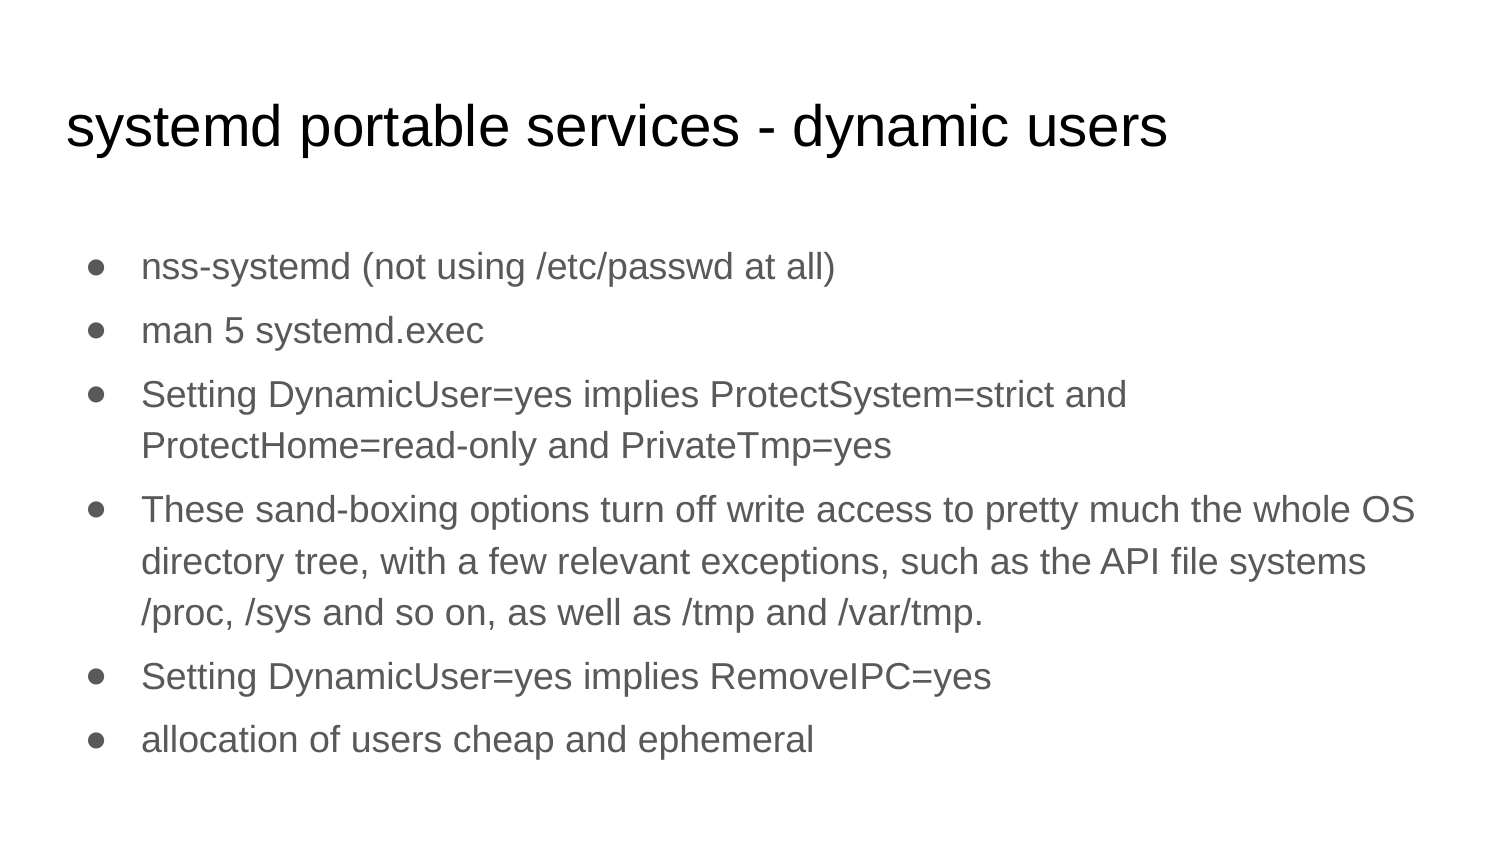

# systemd portable services - dynamic users
nss-systemd (not using /etc/passwd at all)
man 5 systemd.exec
Setting DynamicUser=yes implies ProtectSystem=strict and ProtectHome=read-only and PrivateTmp=yes
These sand-boxing options turn off write access to pretty much the whole OS directory tree, with a few relevant exceptions, such as the API file systems /proc, /sys and so on, as well as /tmp and /var/tmp.
Setting DynamicUser=yes implies RemoveIPC=yes
allocation of users cheap and ephemeral